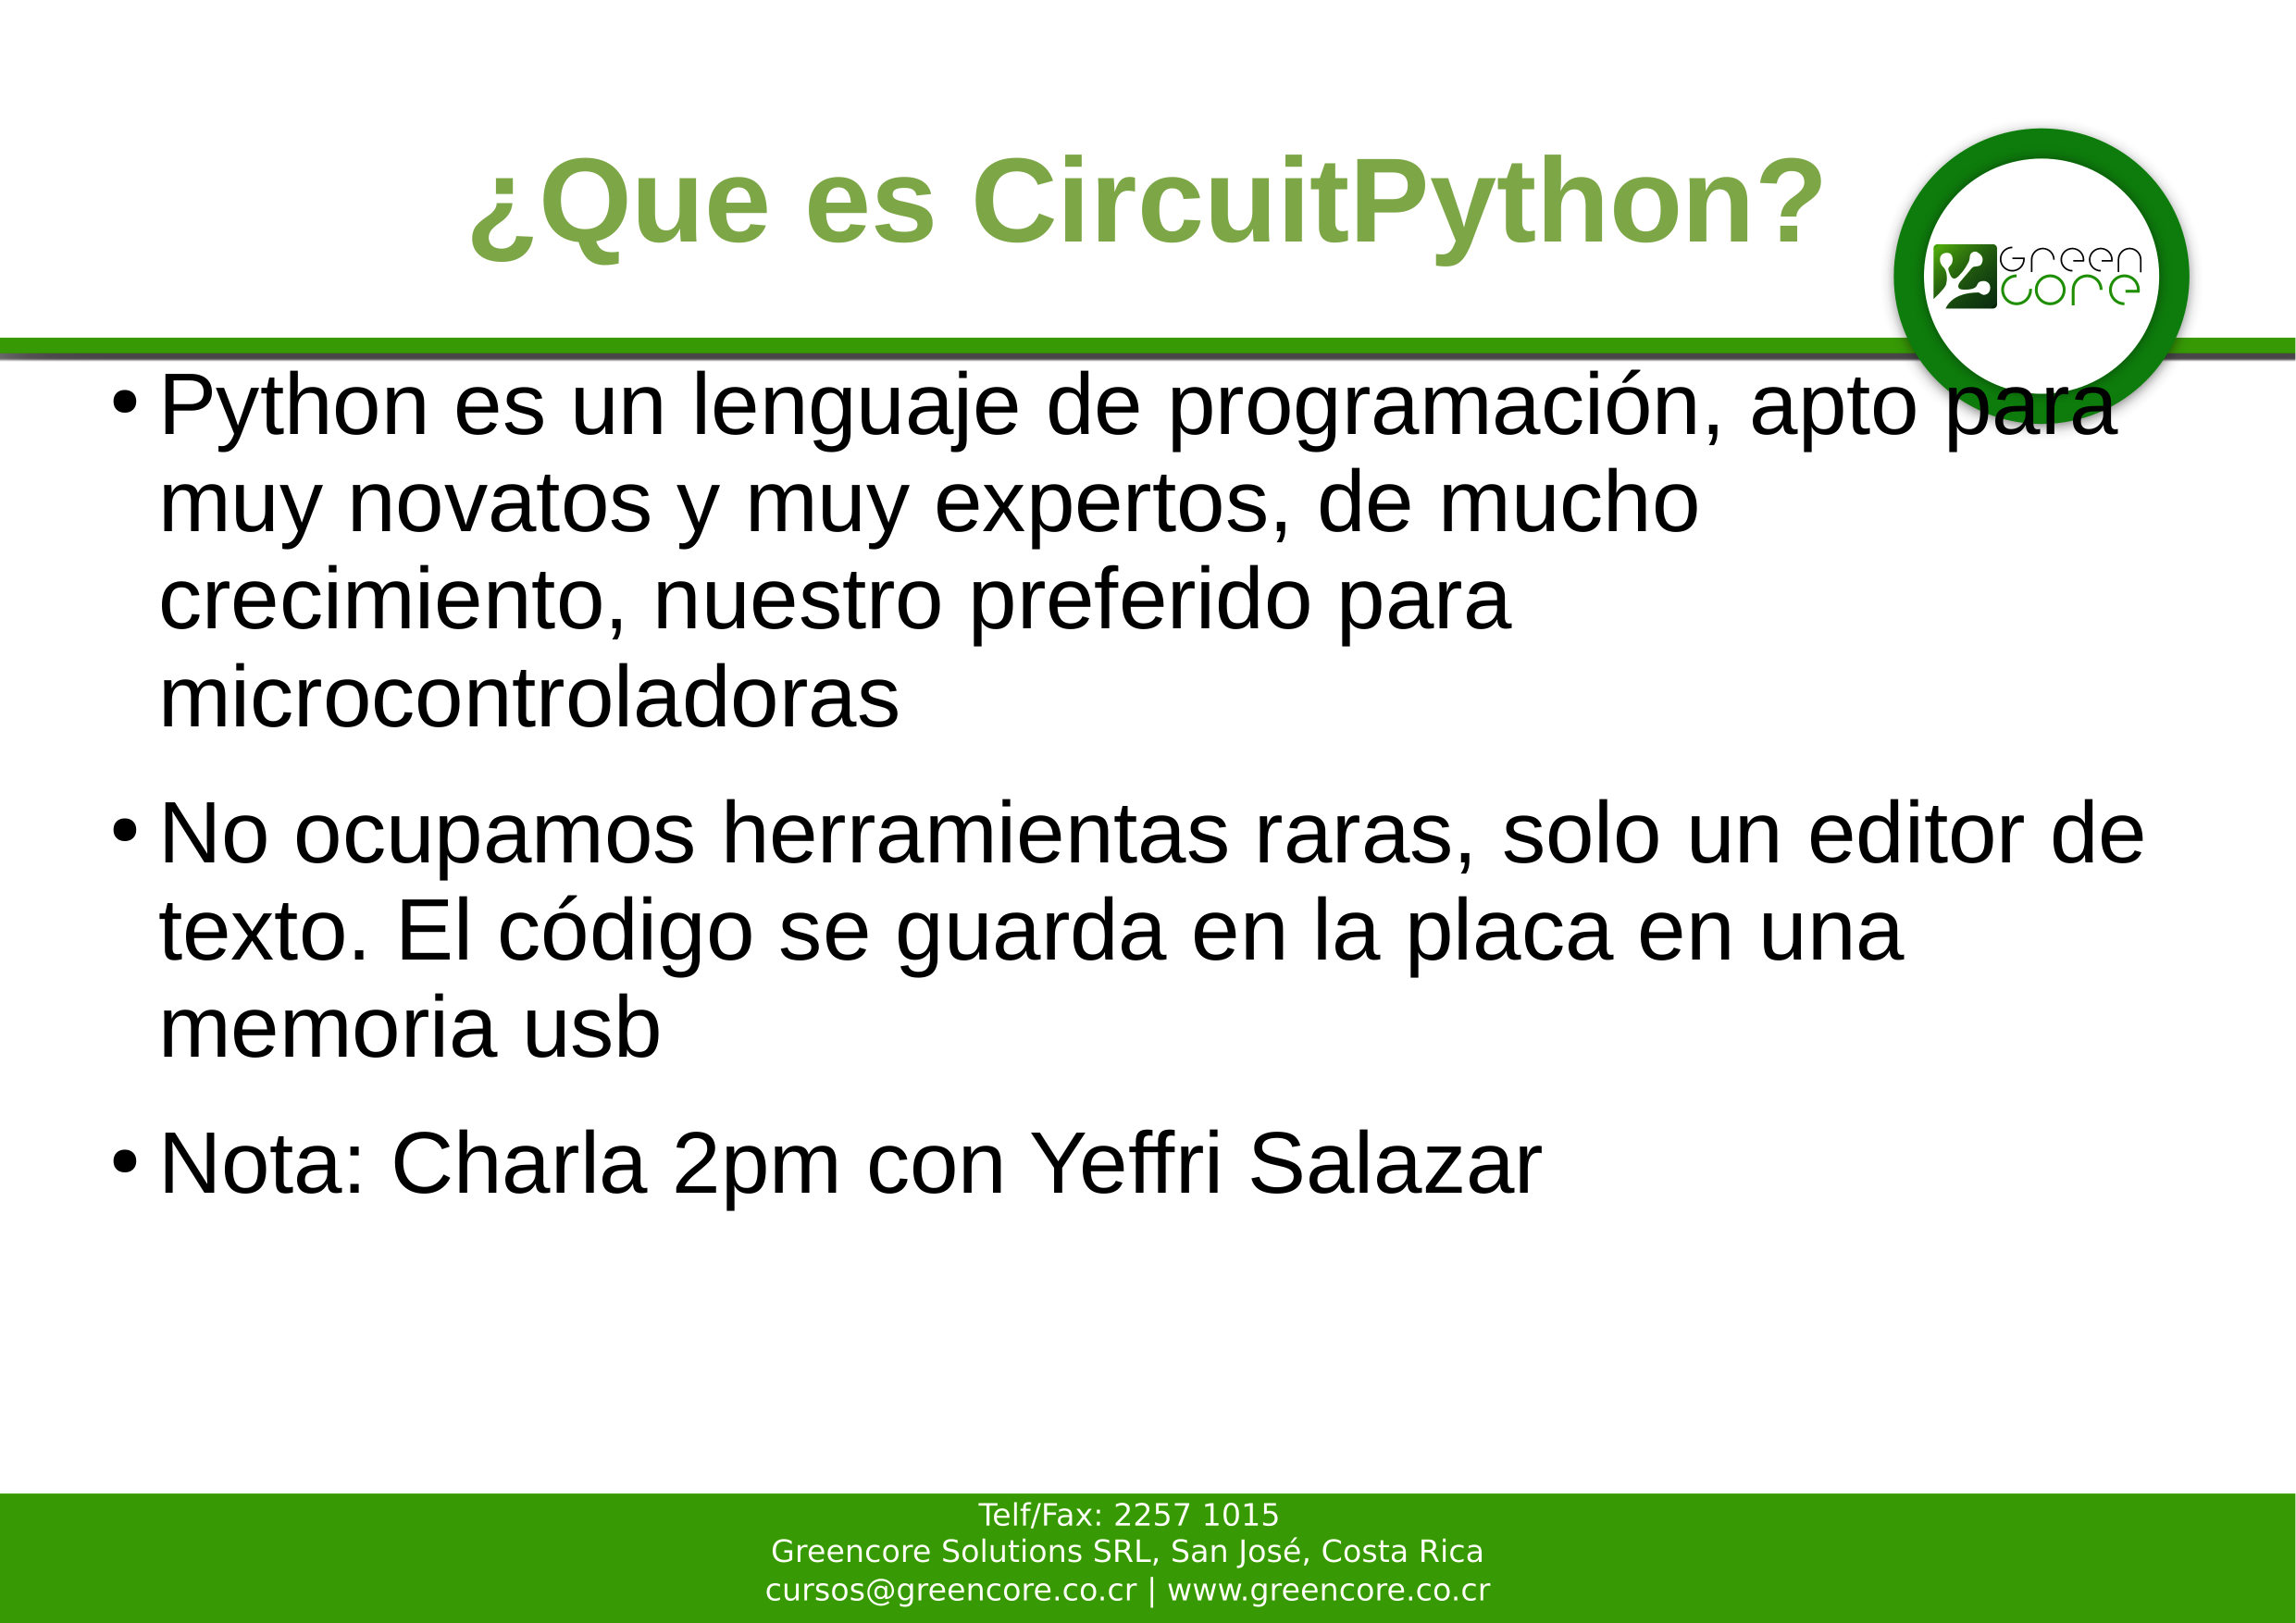

# ¿Que es CircuitPython?
Python es un lenguaje de programación, apto para muy novatos y muy expertos, de mucho crecimiento, nuestro preferido para microcontroladoras
No ocupamos herramientas raras, solo un editor de texto. El código se guarda en la placa en una memoria usb
Nota: Charla 2pm con Yeffri Salazar